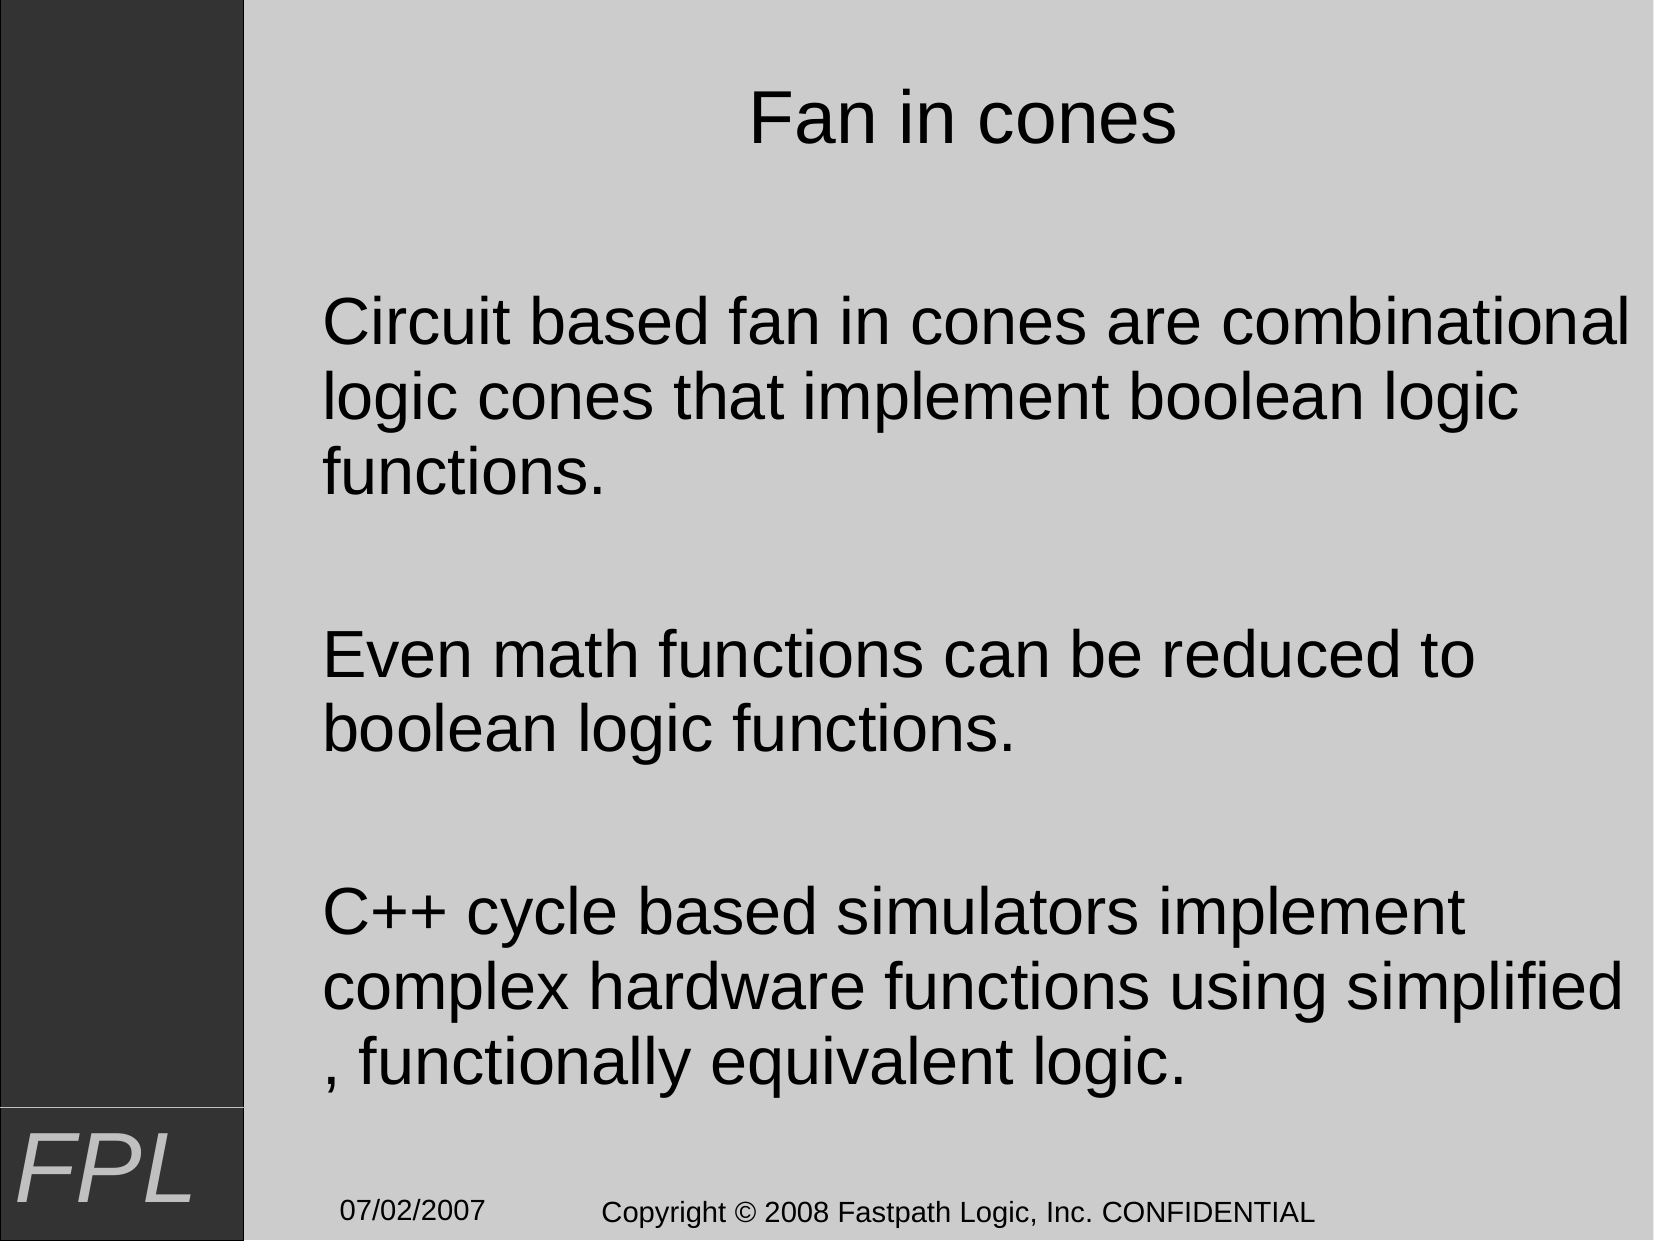

# Fan in cones
Circuit based fan in cones are combinational logic cones that implement boolean logic functions.
Even math functions can be reduced to boolean logic functions.
C++ cycle based simulators implement complex hardware functions using simplified , functionally equivalent logic.
07/02/2007
© 2007 FASTPATH LOGIC INC.